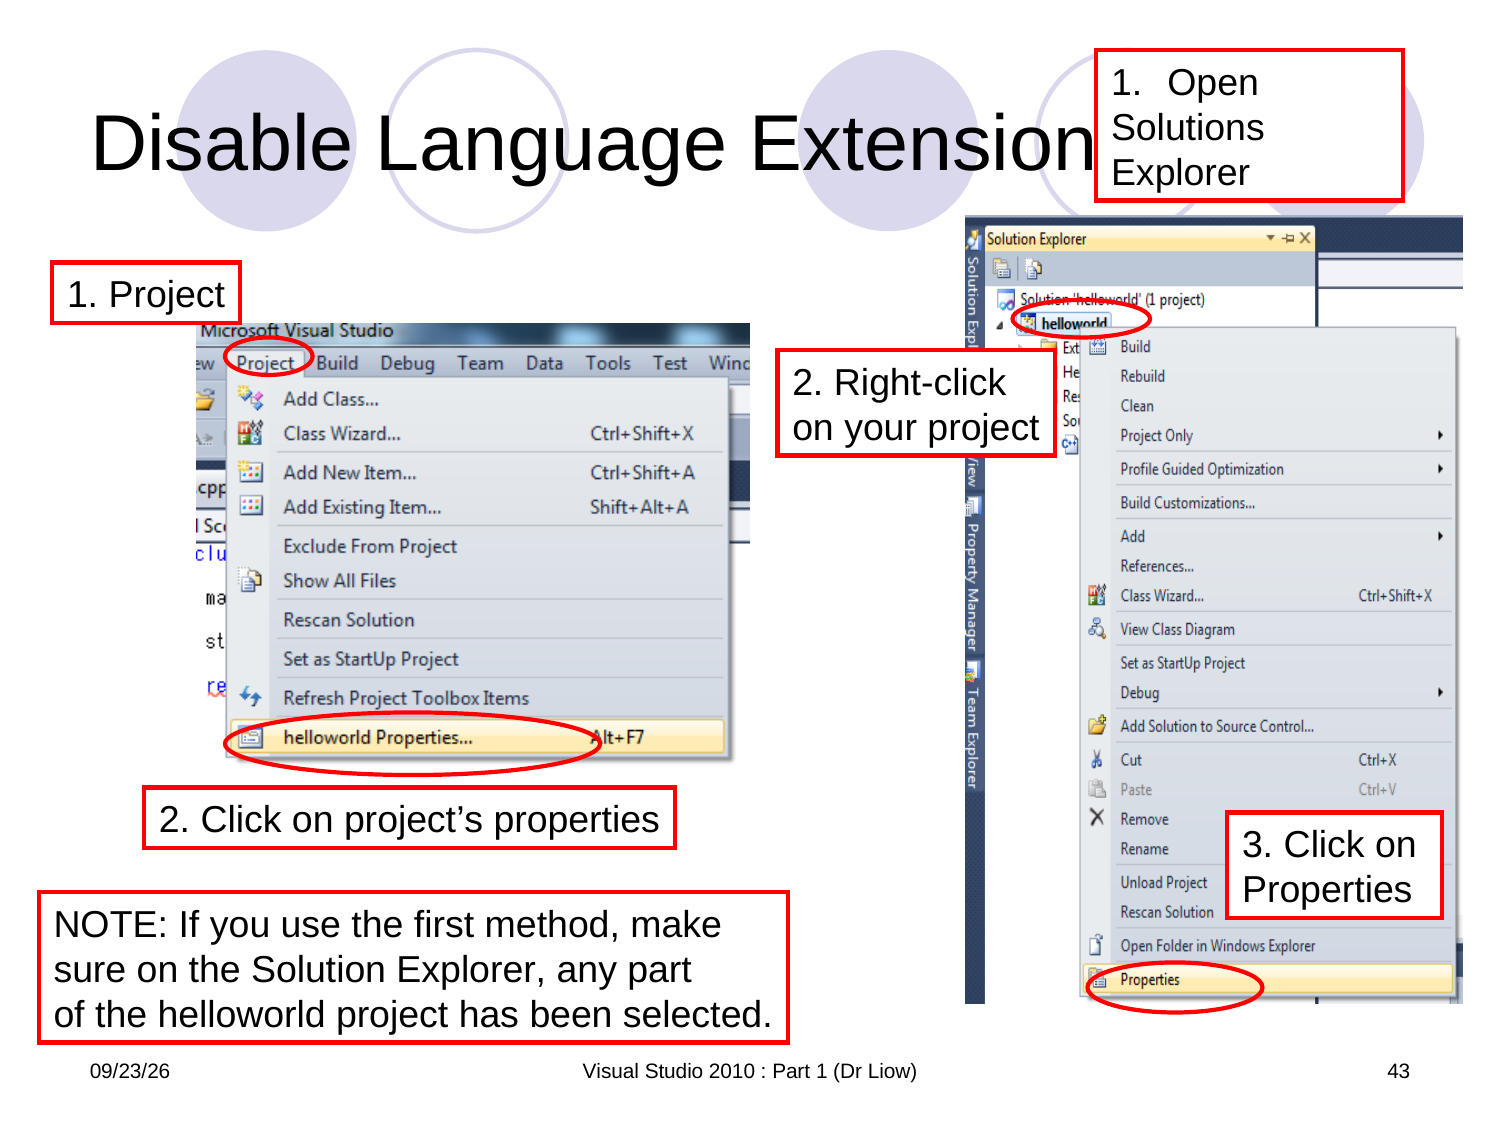

# Disable Language Extensions
Open
Solutions
Explorer
1. Project
2. Right-click
on your project
2. Click on project’s properties
3. Click on
Properties
NOTE: If you use the first method, make
sure on the Solution Explorer, any part
of the helloworld project has been selected.
Visual Studio 2010 : Part 1 (Dr Liow)